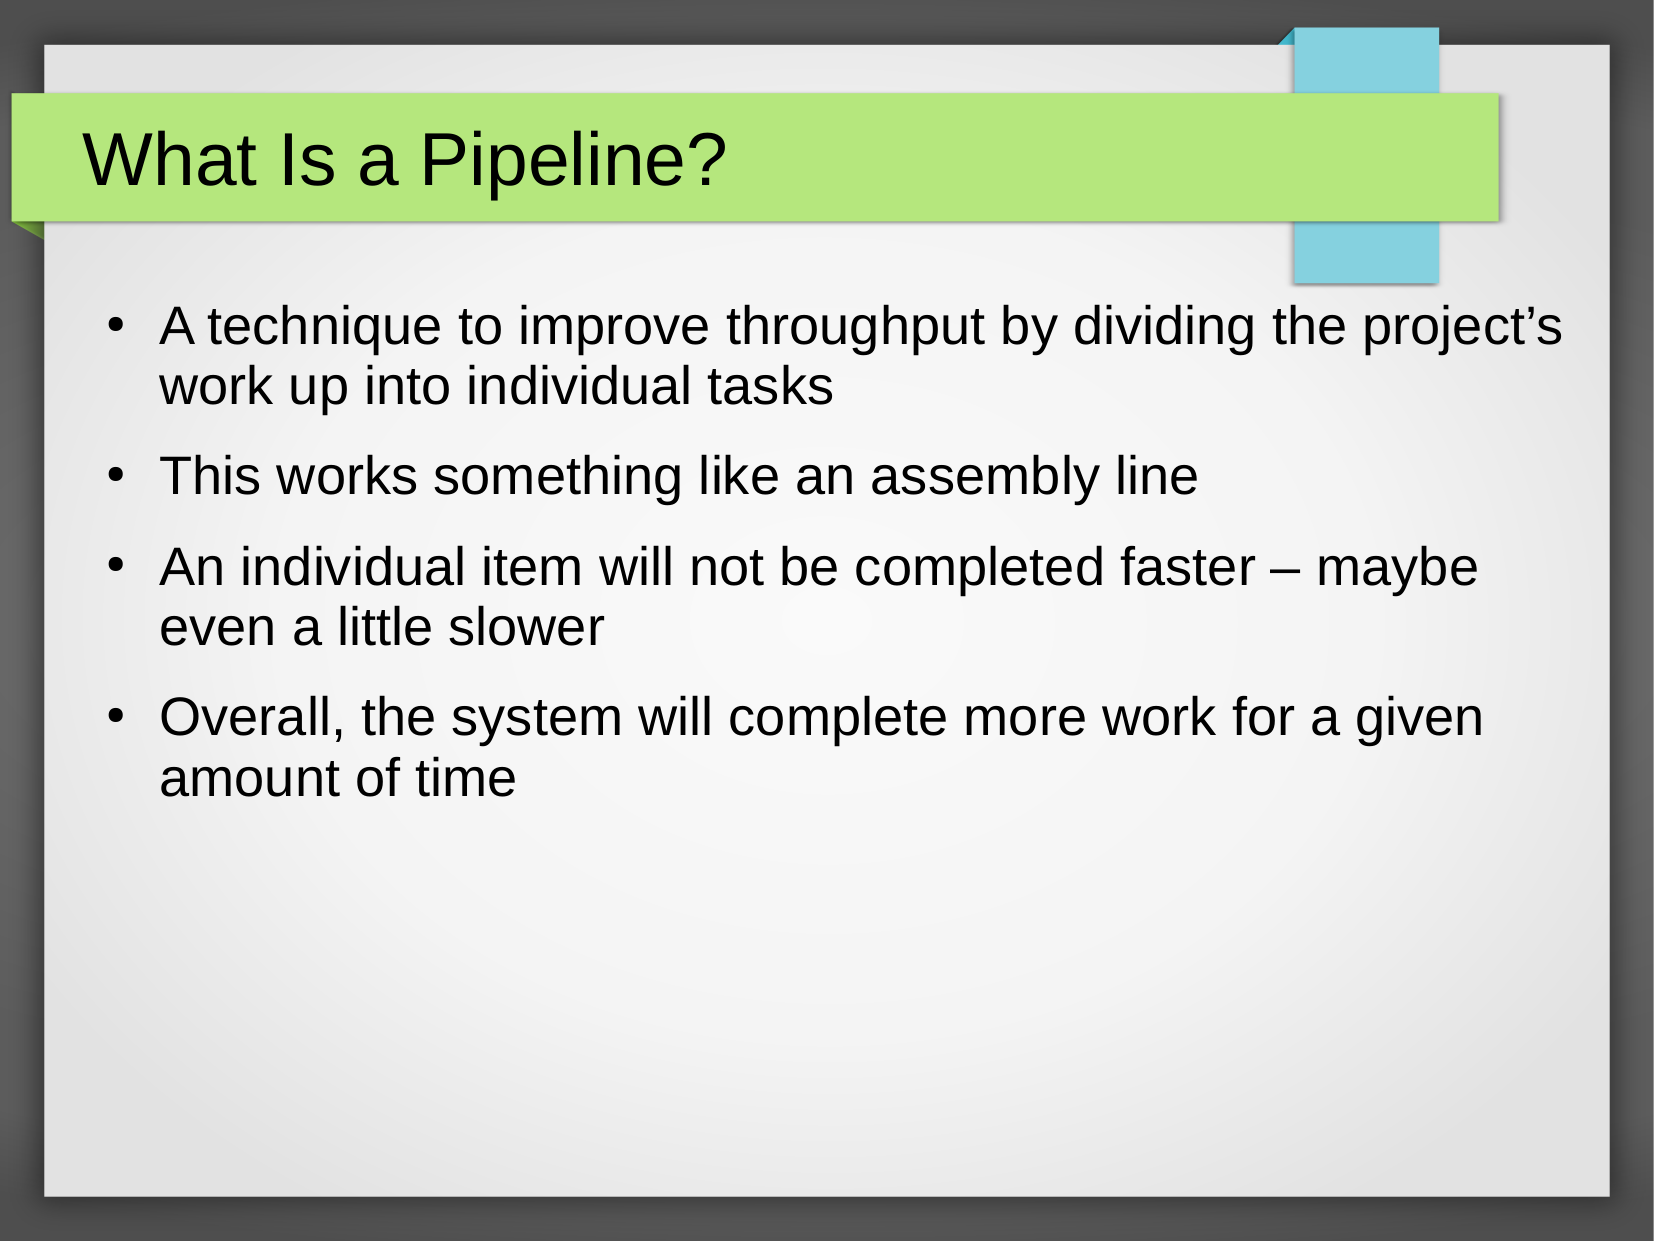

# What Is a Pipeline?
A technique to improve throughput by dividing the project’s work up into individual tasks
This works something like an assembly line
An individual item will not be completed faster – maybe even a little slower
Overall, the system will complete more work for a given amount of time